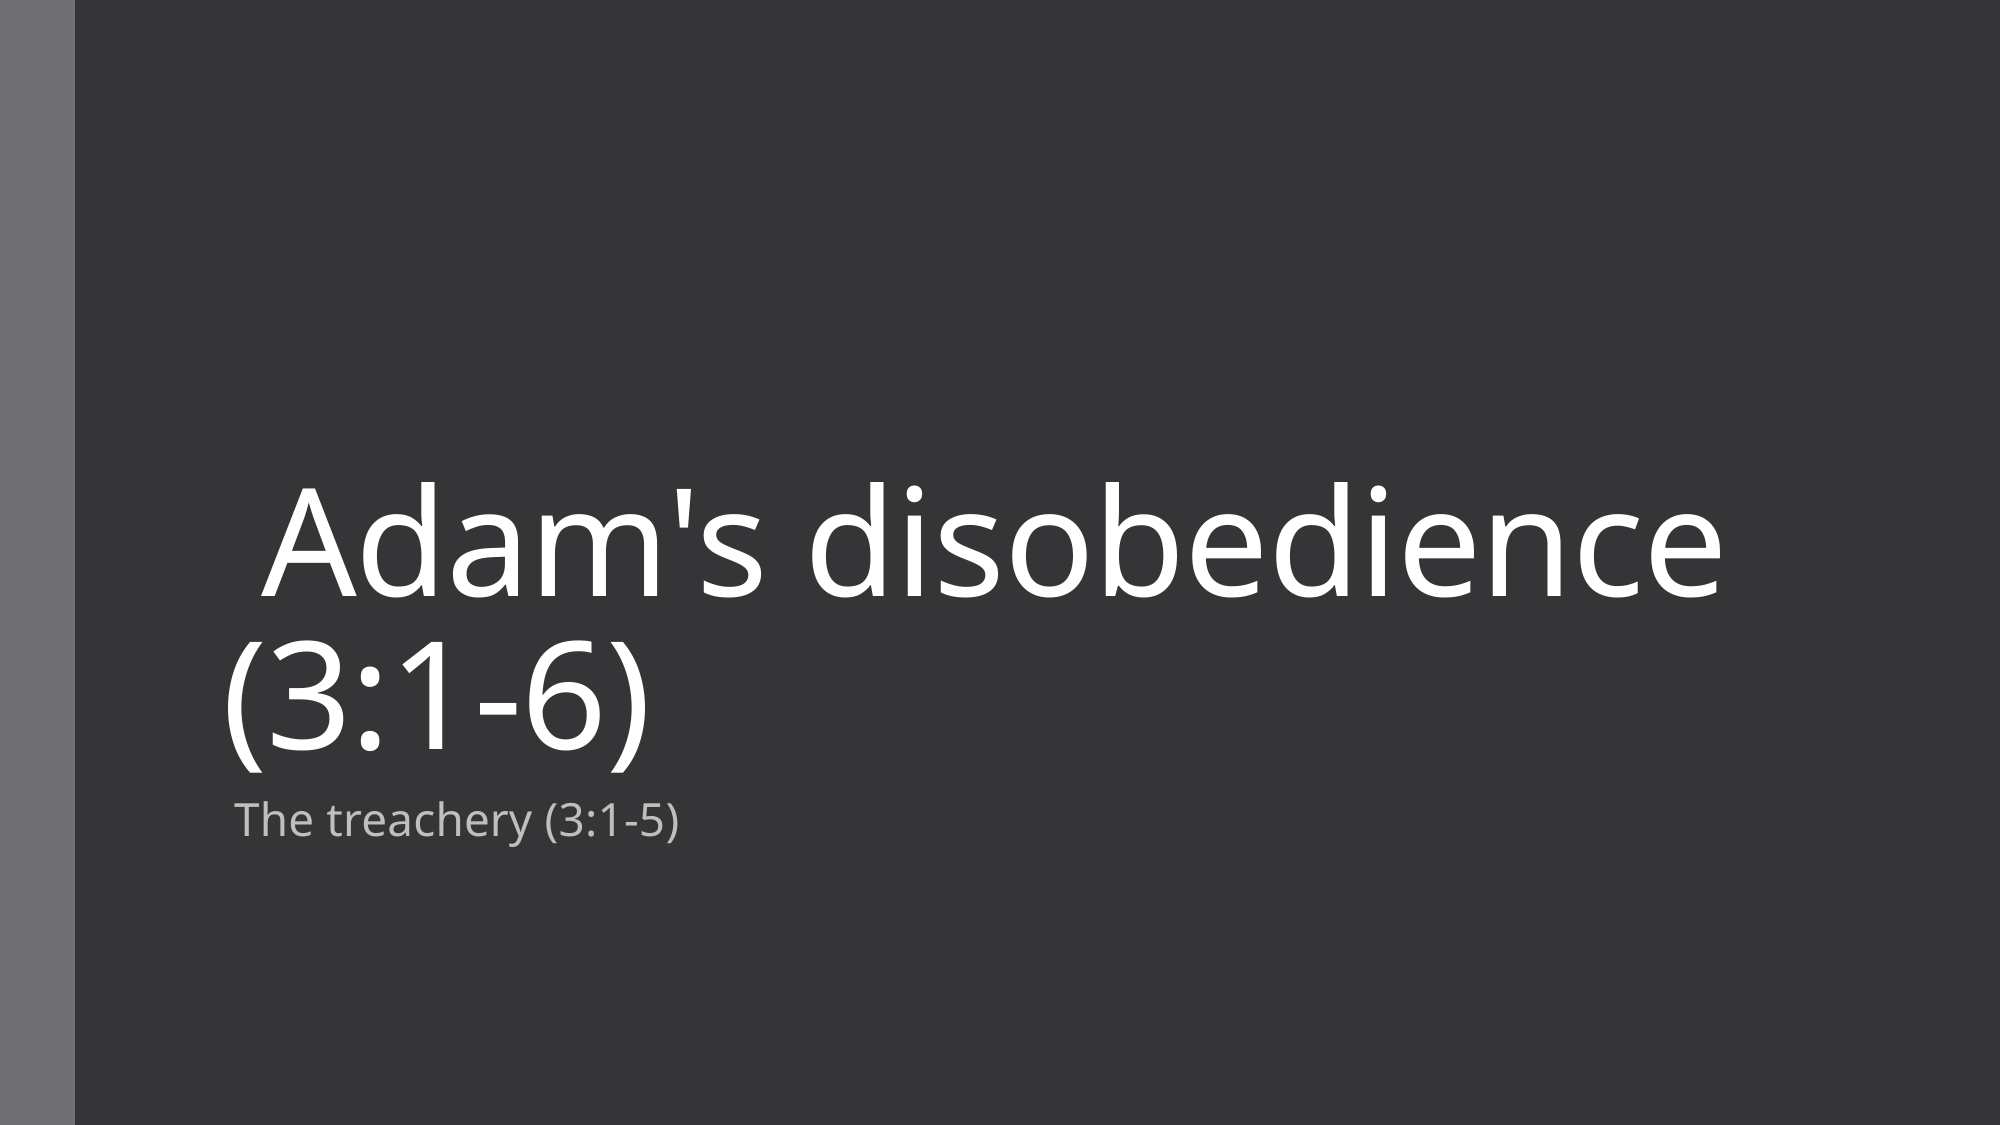

# Adam's disobedience (3:1-6)
 The treachery (3:1-5)